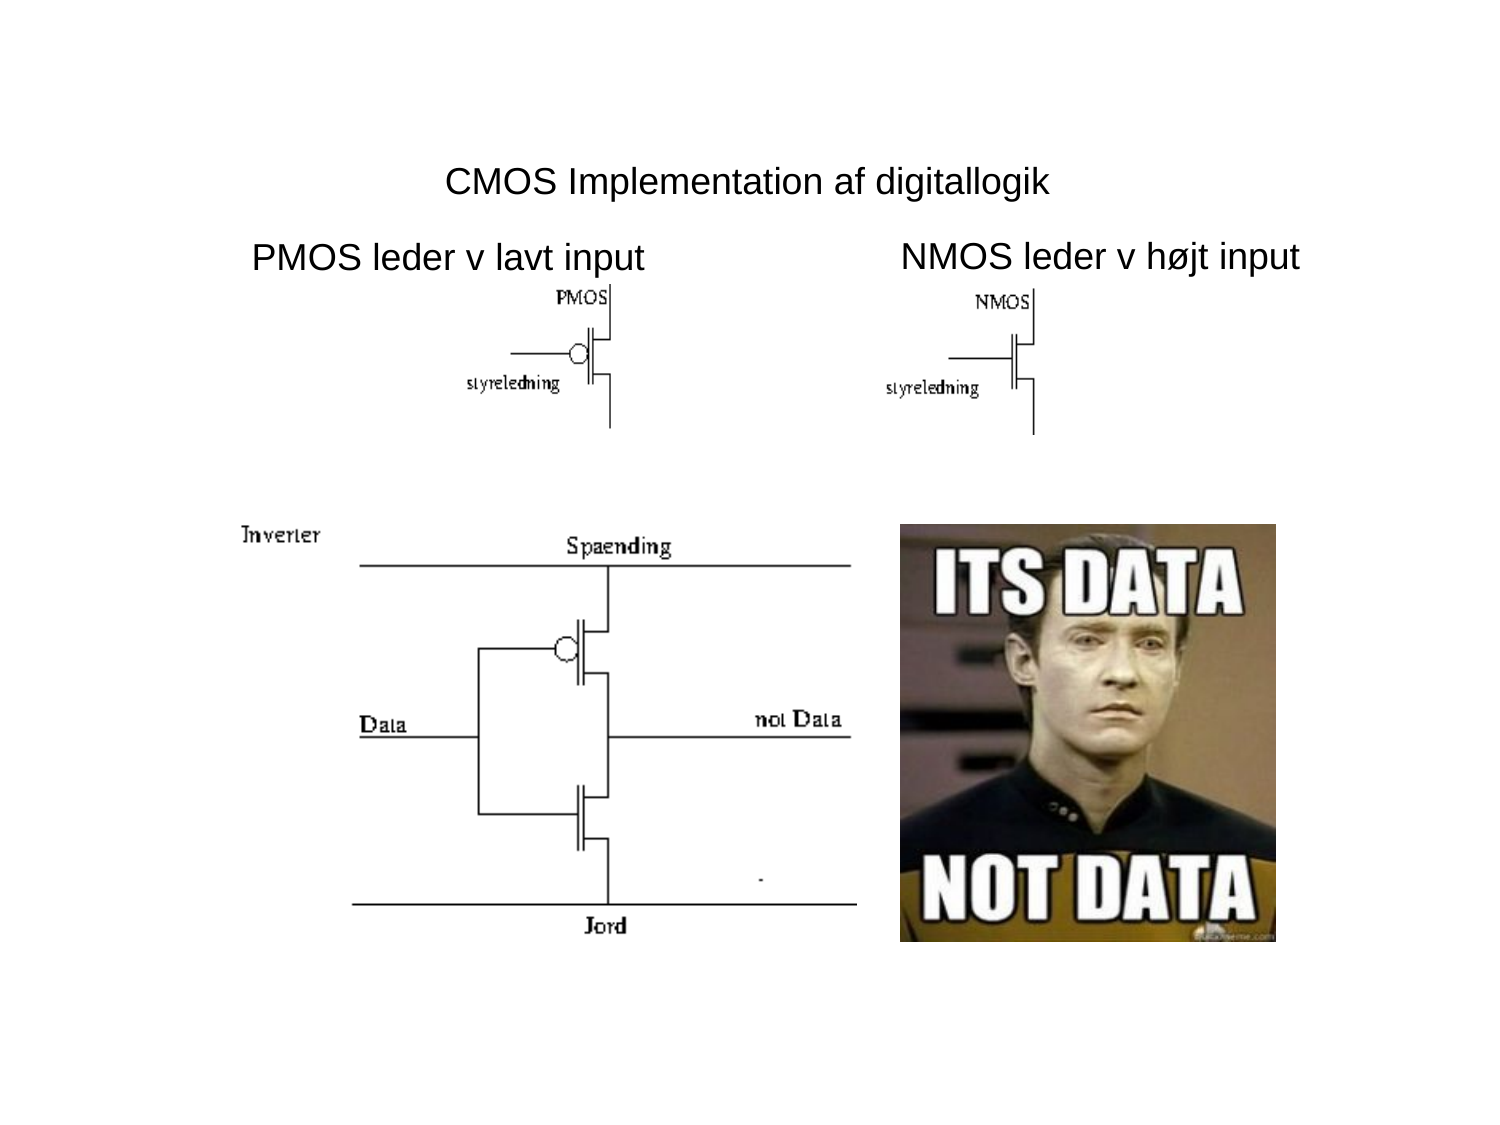

CMOS Implementation af digitallogik
NMOS leder v højt input
PMOS leder v lavt input